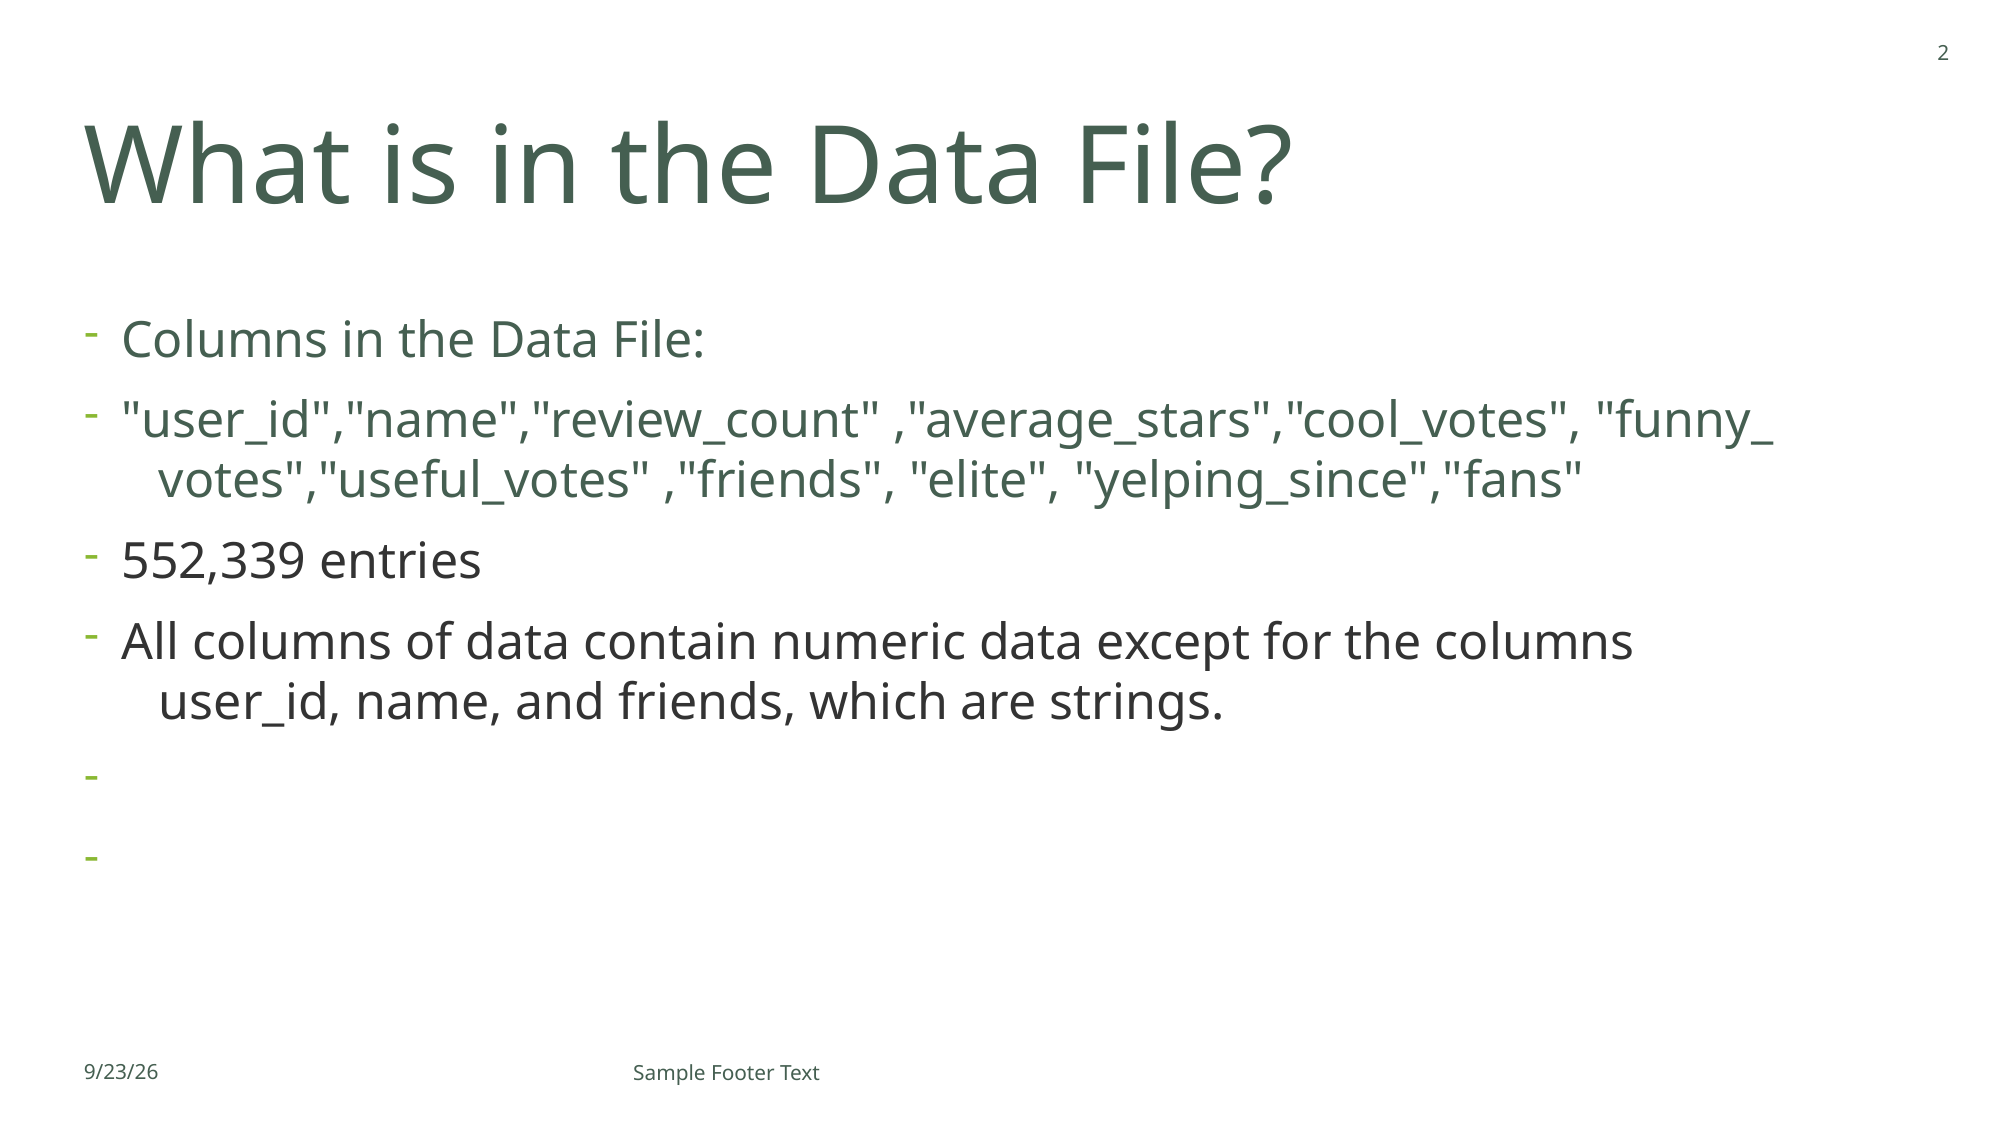

# What is in the Data File?
Columns in the Data File:
"user_id","name","review_count" ,"average_stars","cool_votes", "funny_votes","useful_votes" ,"friends", "elite", "yelping_since","fans"
552,339 entries
All columns of data contain numeric data except for the columns user_id, name, and friends, which are strings.
Sample Footer Text